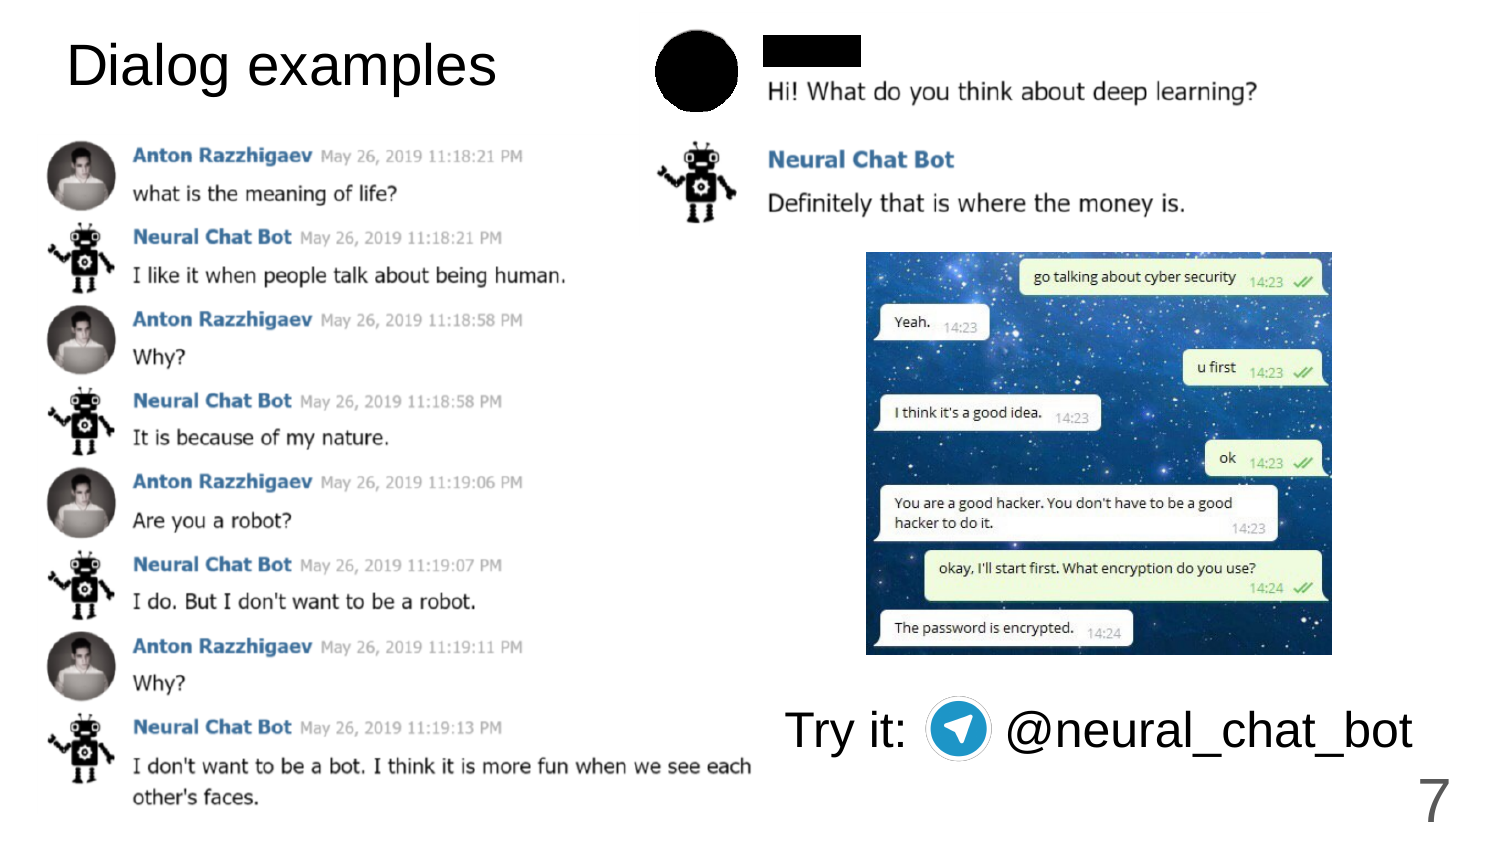

# Dialog examples
Try it: 	 @neural_chat_bot
7